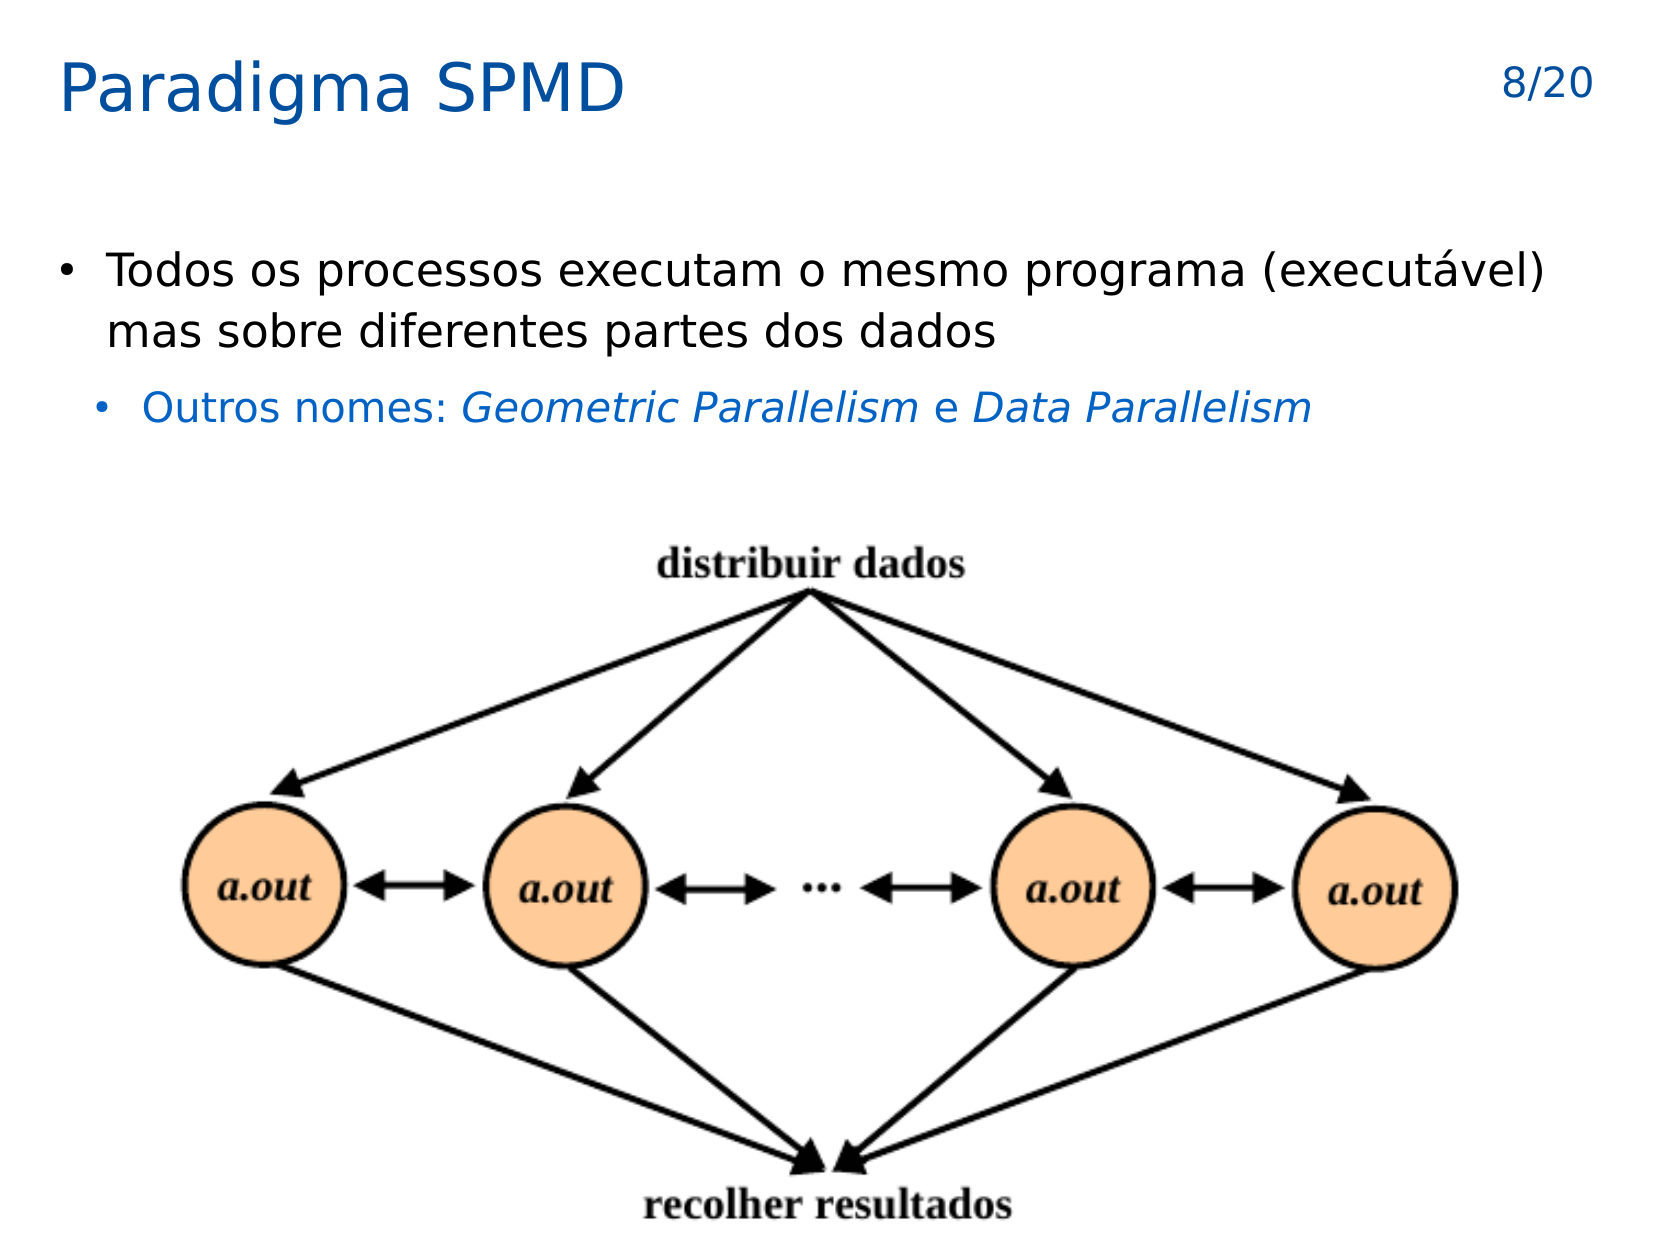

# Paradigma SPMD
8
Todos os processos executam o mesmo programa (executável) mas sobre diferentes partes dos dados
Outros nomes: Geometric Parallelism e Data Parallelism